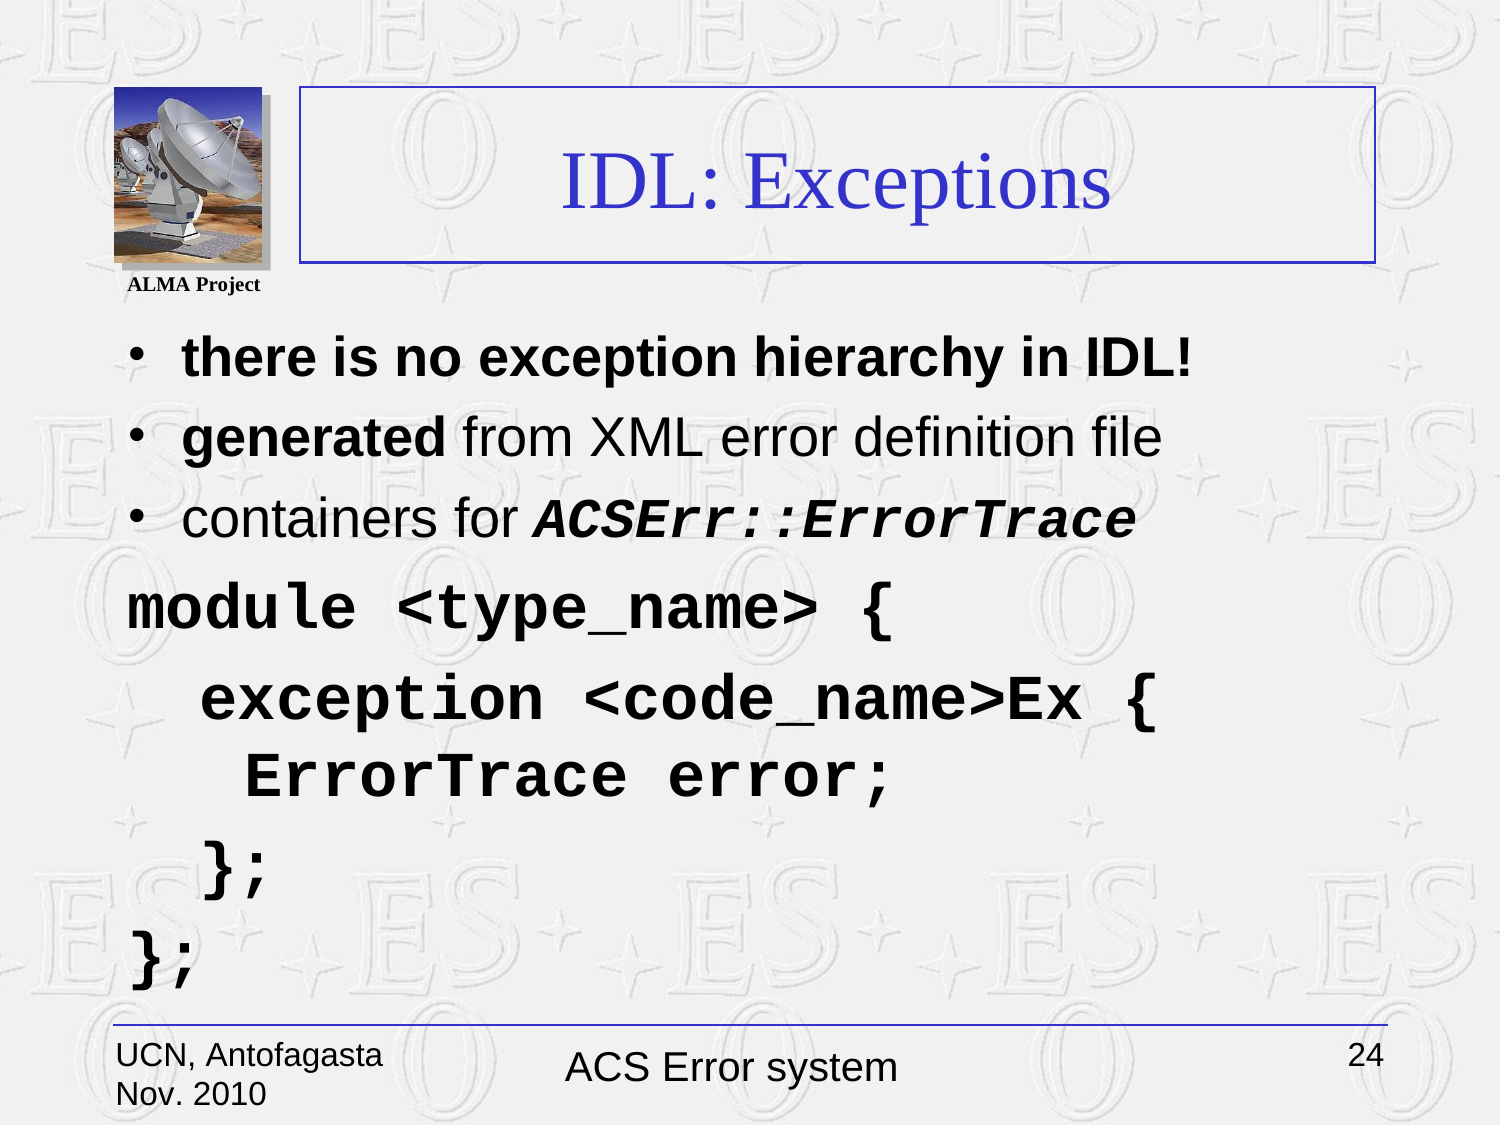

# IDL: Exceptions
there is no exception hierarchy in IDL!
generated from XML error definition file
containers for ACSErr::ErrorTrace
module <type_name> {
exception <code_name>Ex {
	ErrorTrace error;
};
};
24